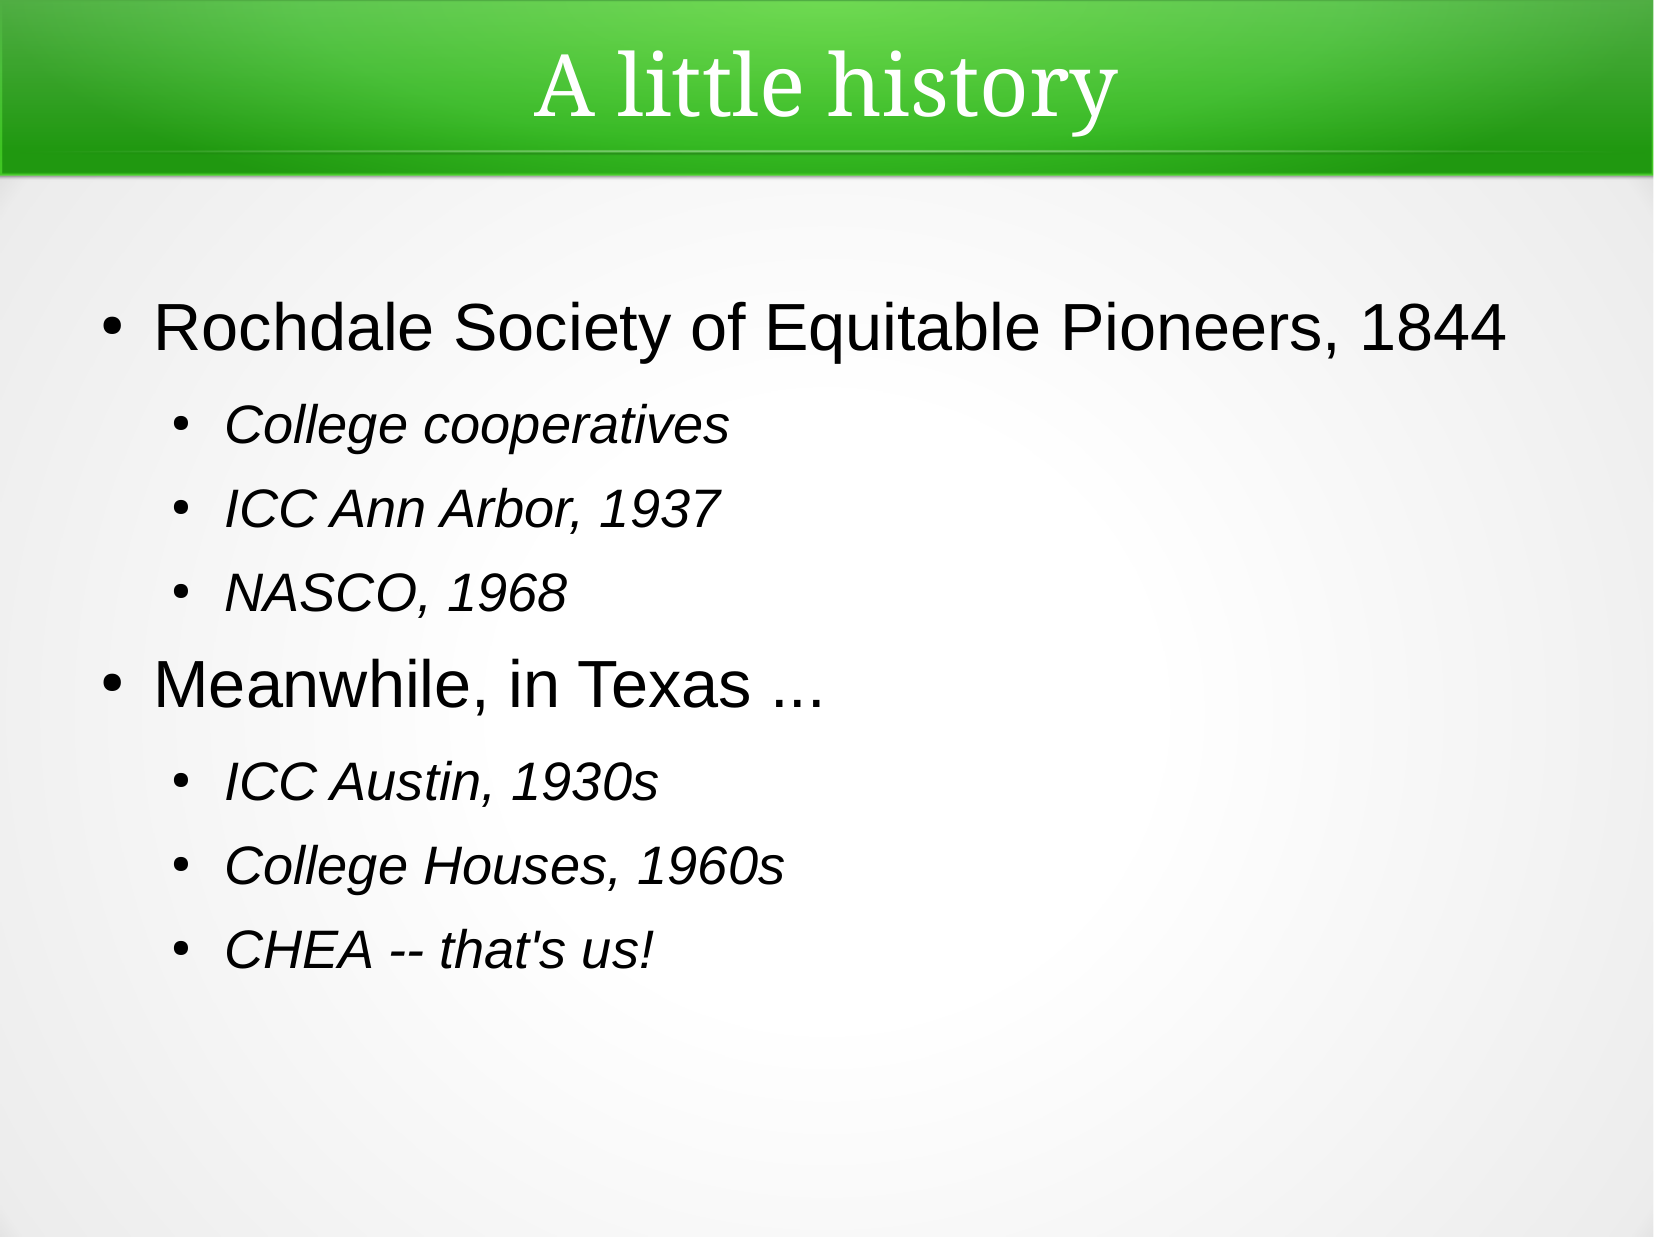

# A little history
Rochdale Society of Equitable Pioneers, 1844
College cooperatives
ICC Ann Arbor, 1937
NASCO, 1968
Meanwhile, in Texas ...
ICC Austin, 1930s
College Houses, 1960s
CHEA -- that's us!